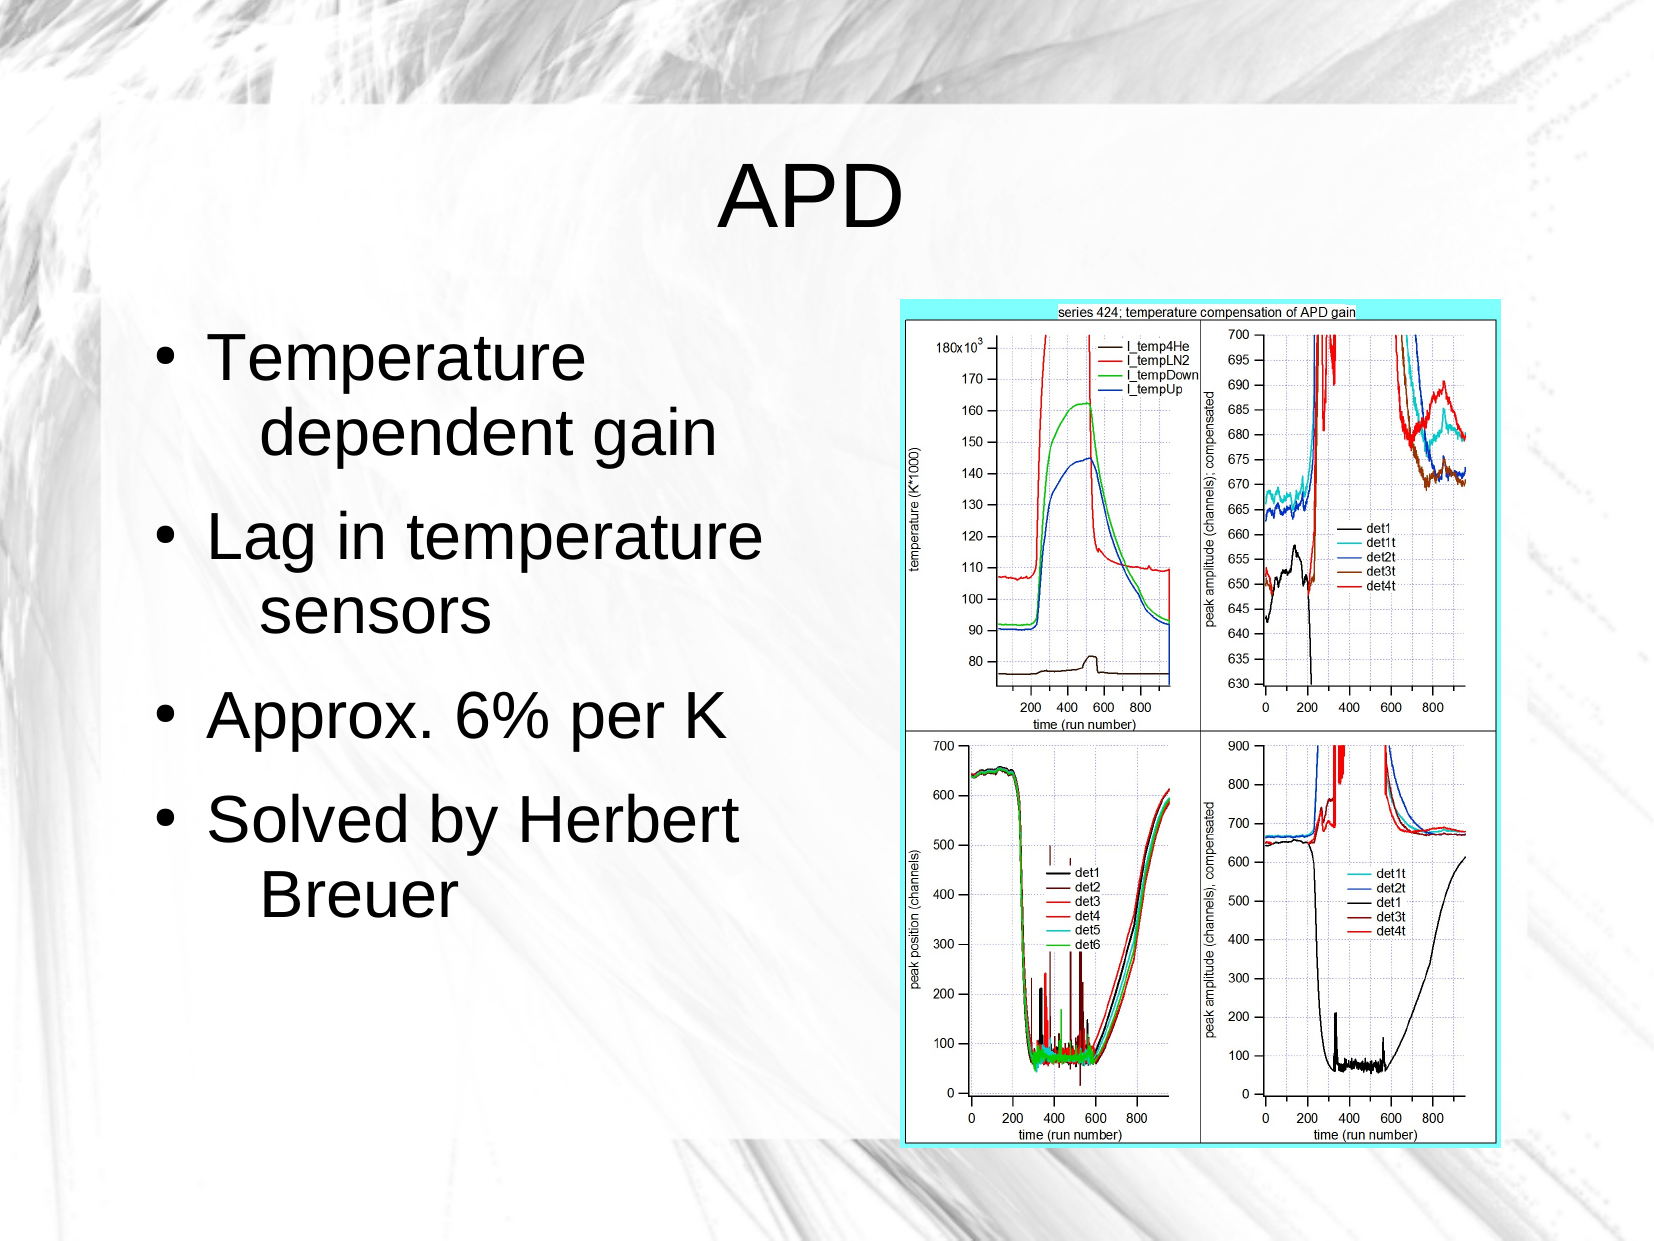

# APD
Temperature dependent gain
Lag in temperature sensors
Approx. 6% per K
Solved by Herbert Breuer